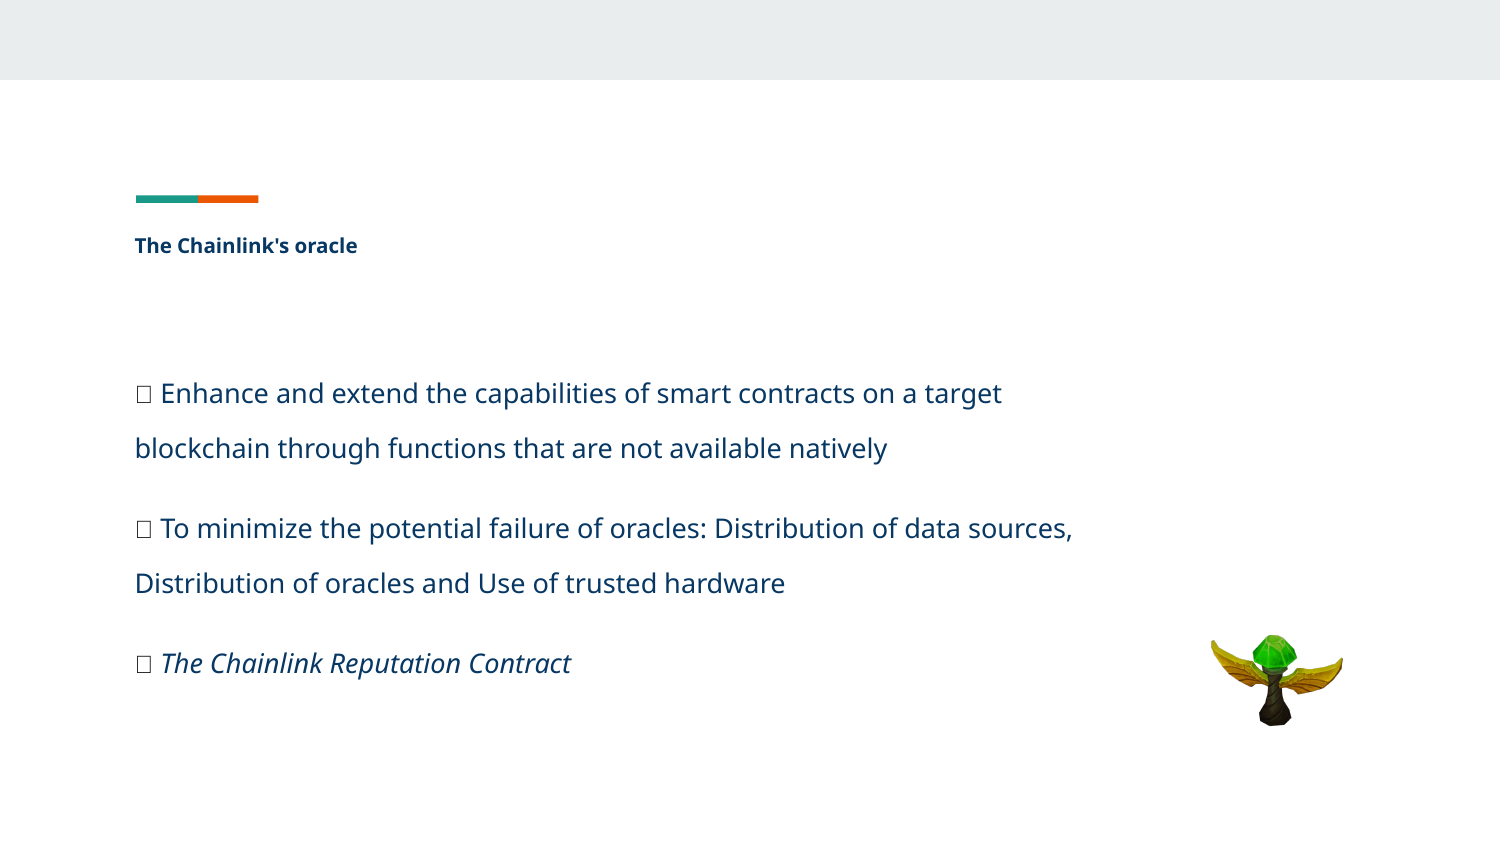

# The Chainlink's oracle
✅ Enhance and extend the capabilities of smart contracts on a target blockchain through functions that are not available natively
✅ To minimize the potential failure of oracles: Distribution of data sources, Distribution of oracles and Use of trusted hardware
✅ The Chainlink Reputation Contract